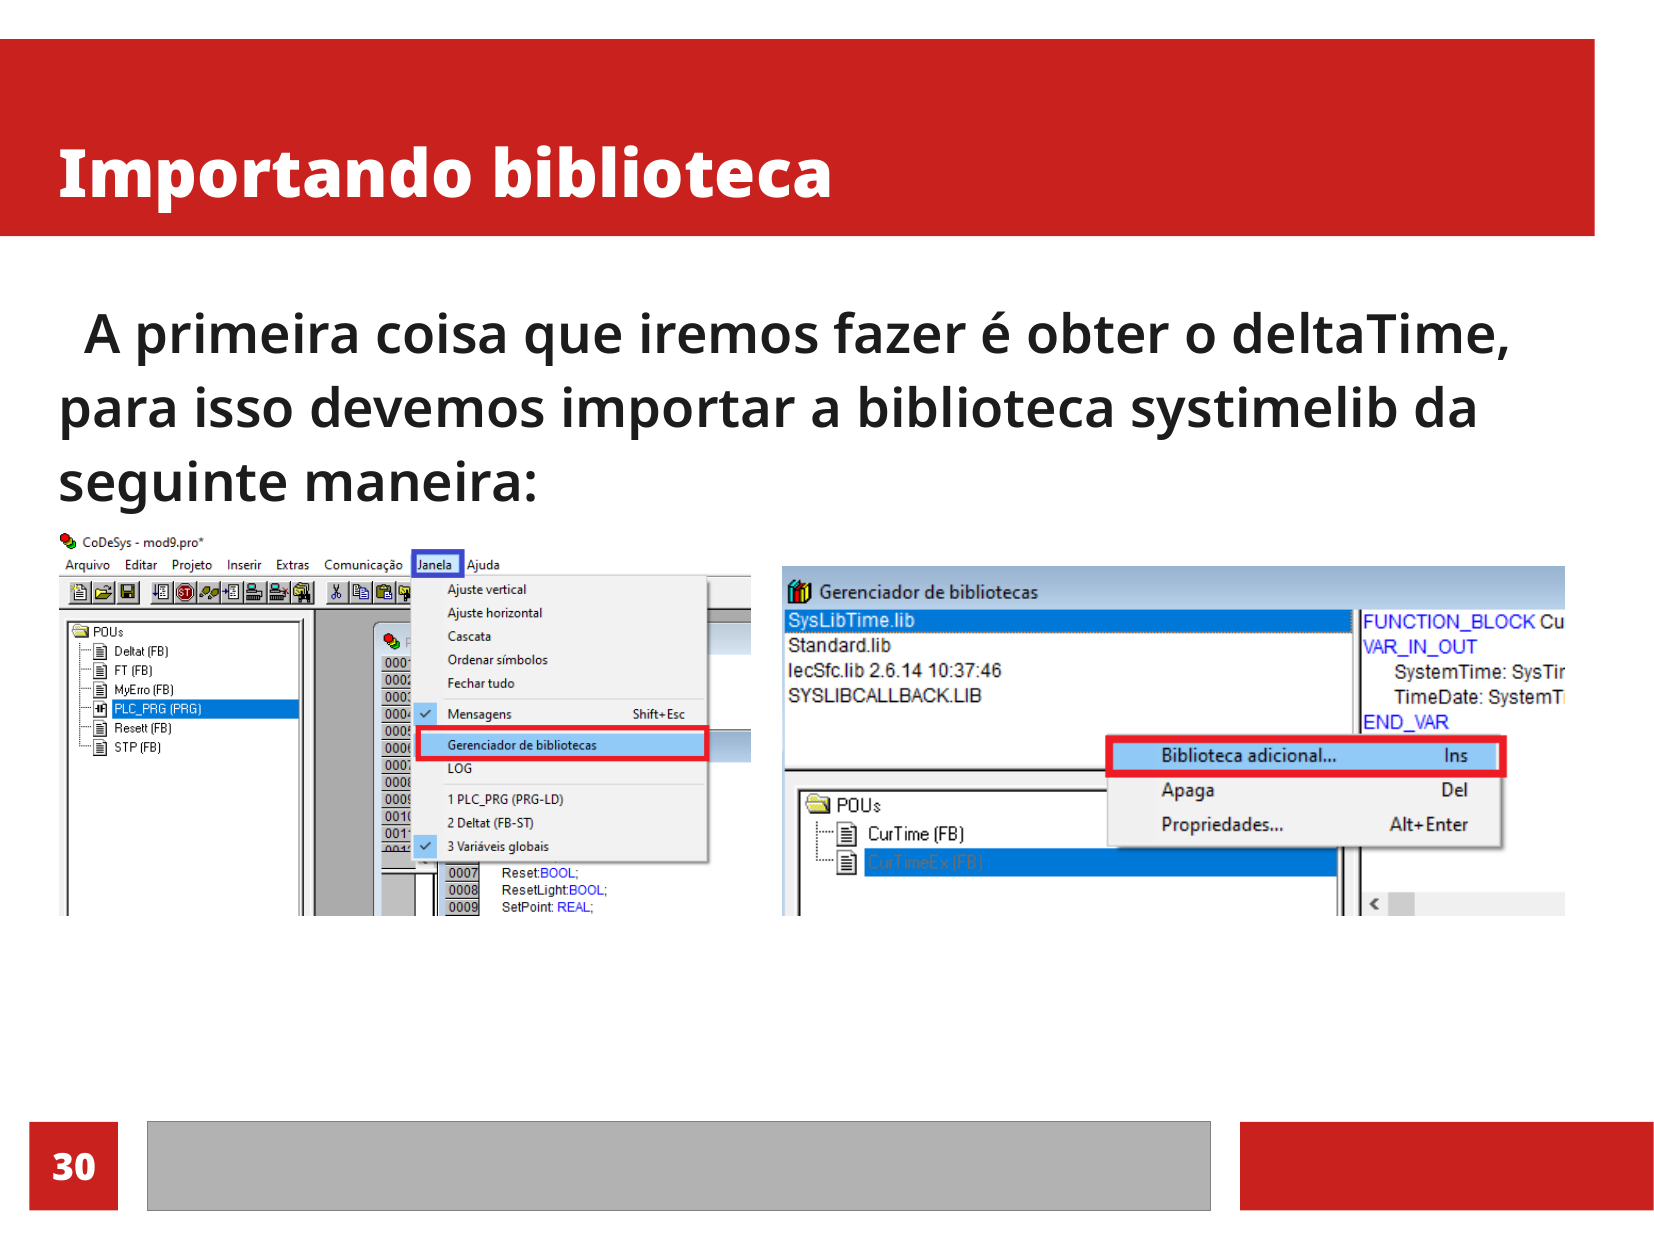

# Importando biblioteca
A primeira coisa que iremos fazer é obter o deltaTime, para isso devemos importar a biblioteca systimelib da seguinte maneira:
30